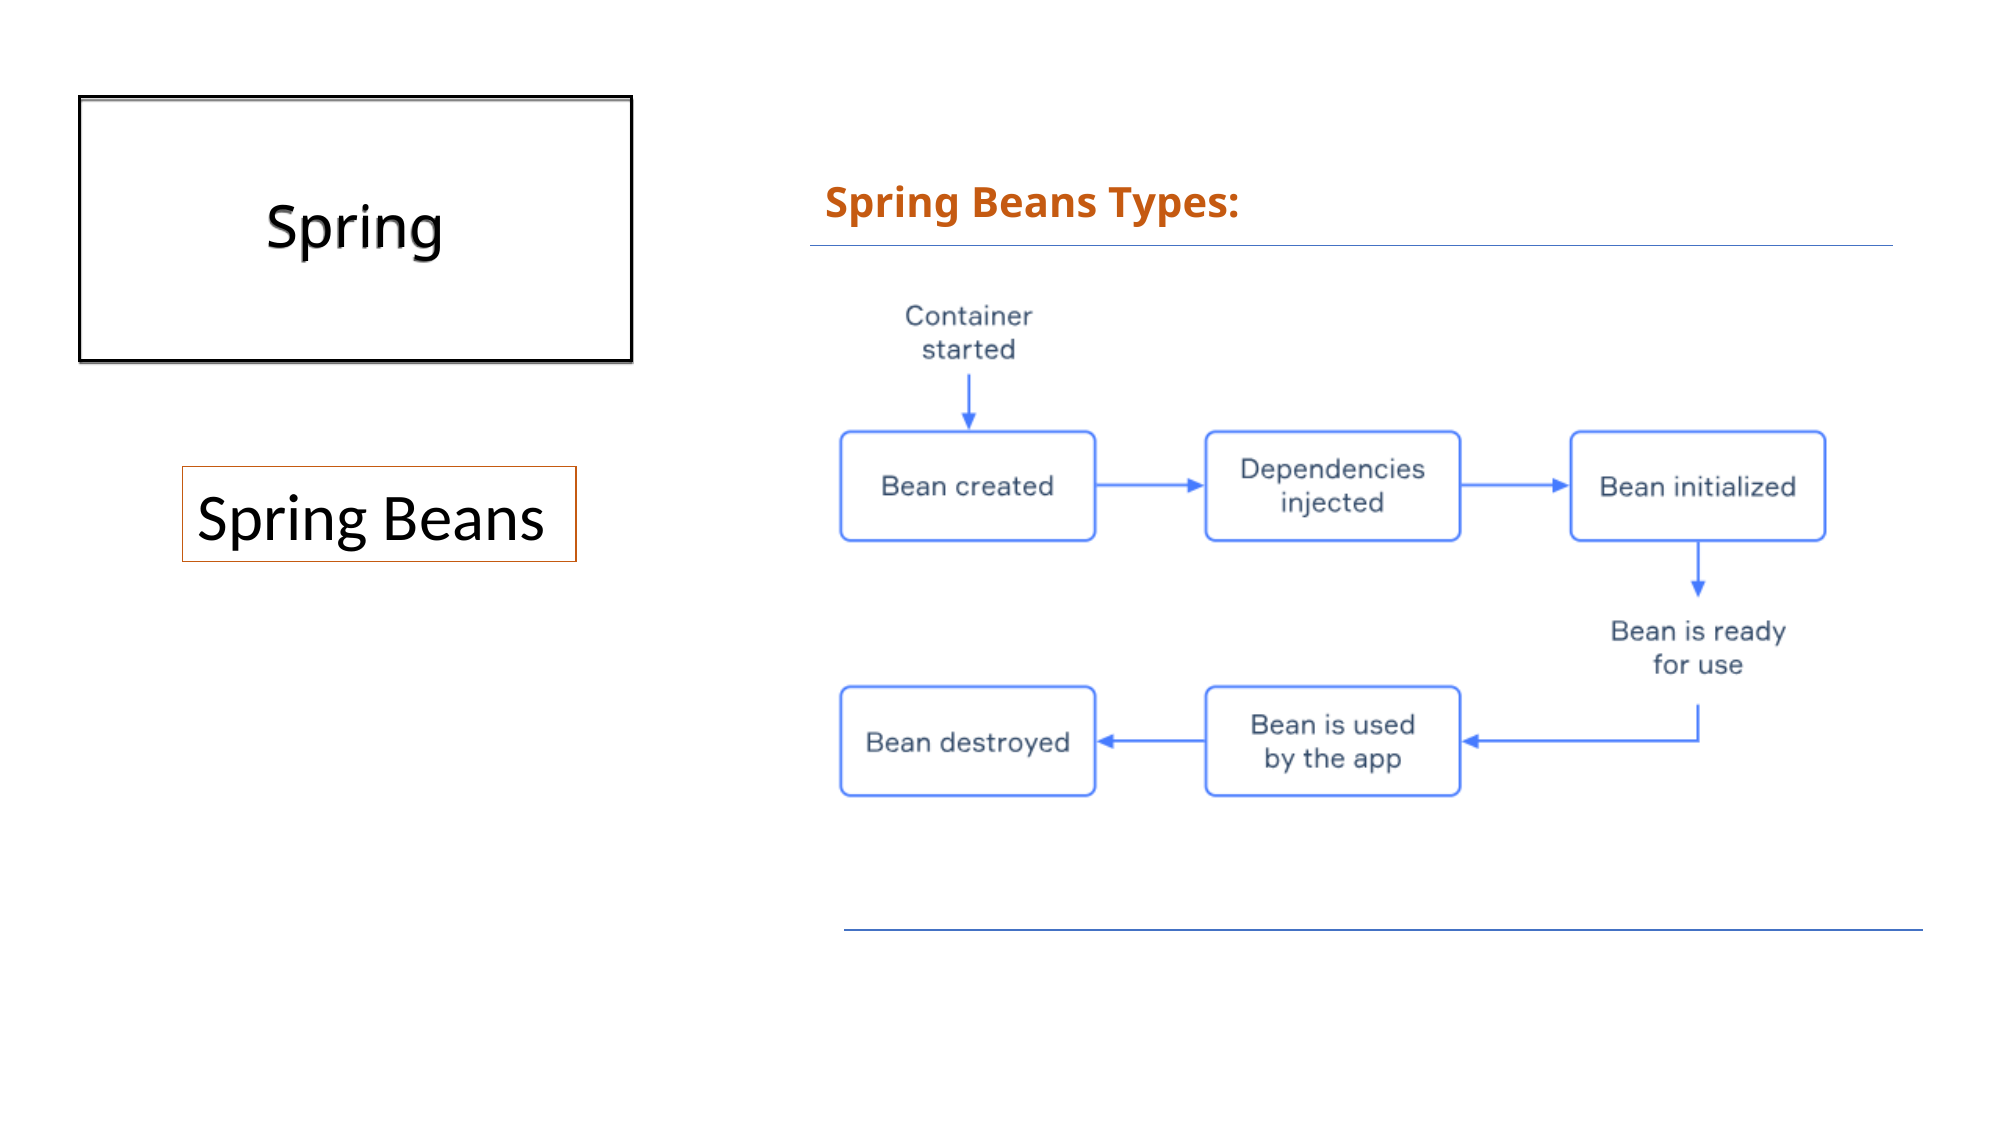

# Spring
Spring Beans Types:
Spring Beans